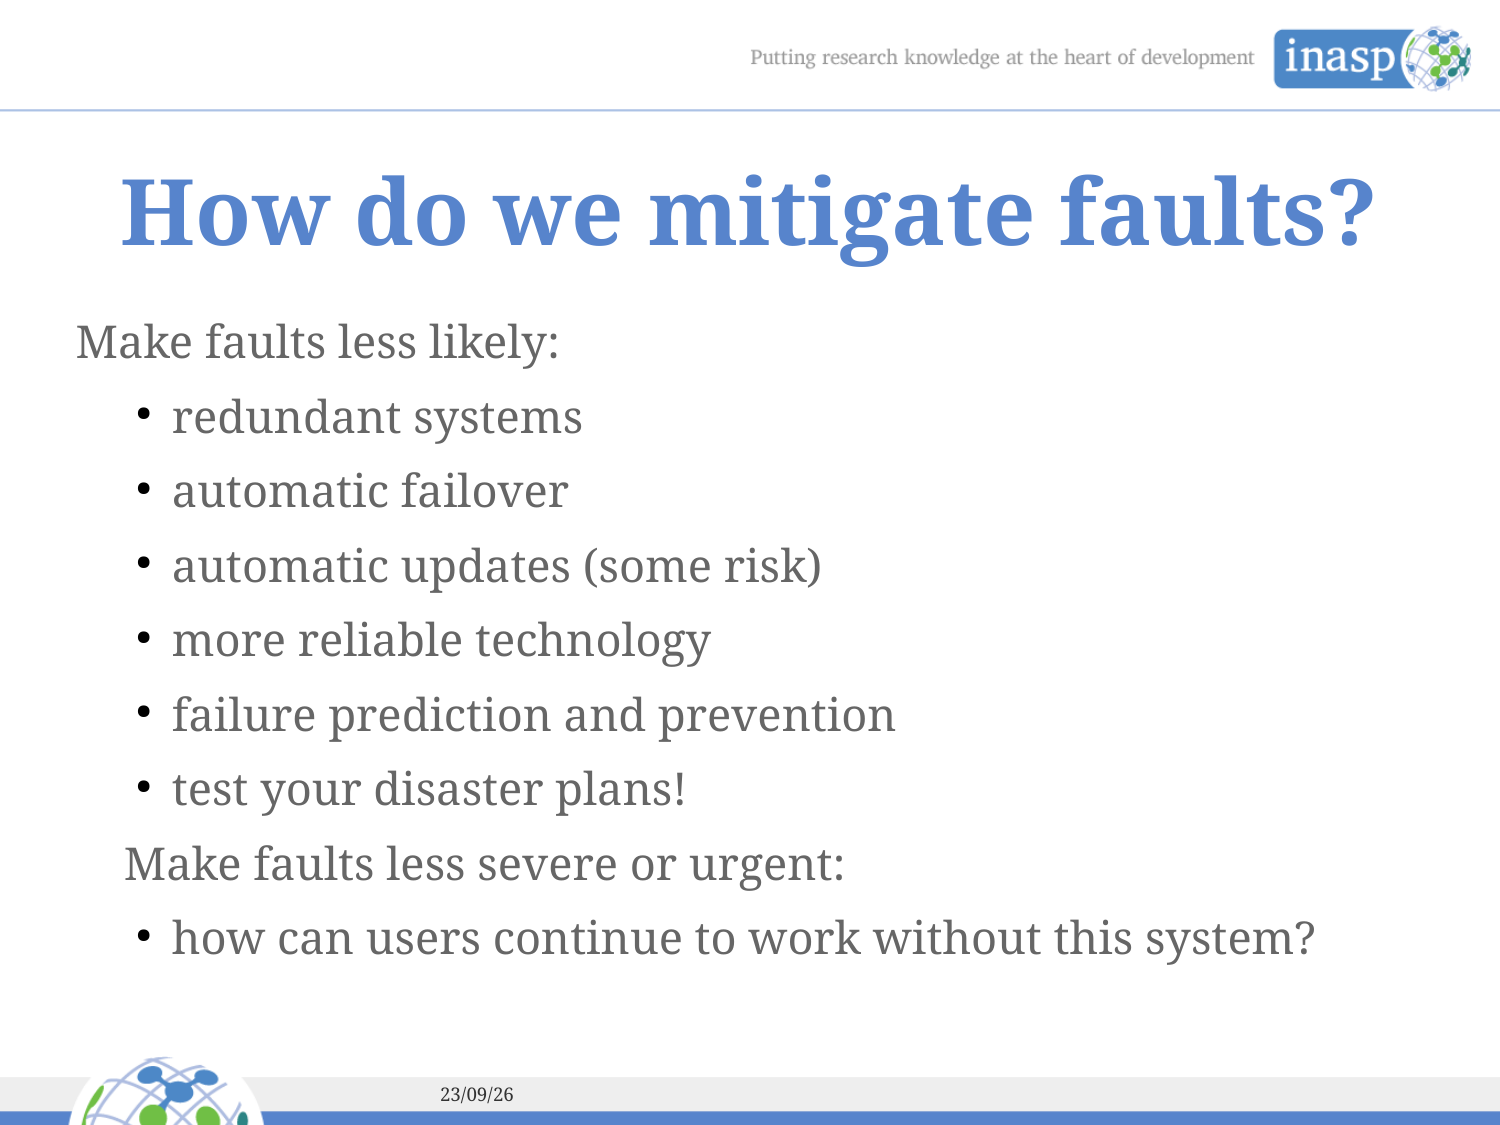

# How do we mitigate faults?
Make faults less likely:
redundant systems
automatic failover
automatic updates (some risk)
more reliable technology
failure prediction and prevention
test your disaster plans!
Make faults less severe or urgent:
how can users continue to work without this system?